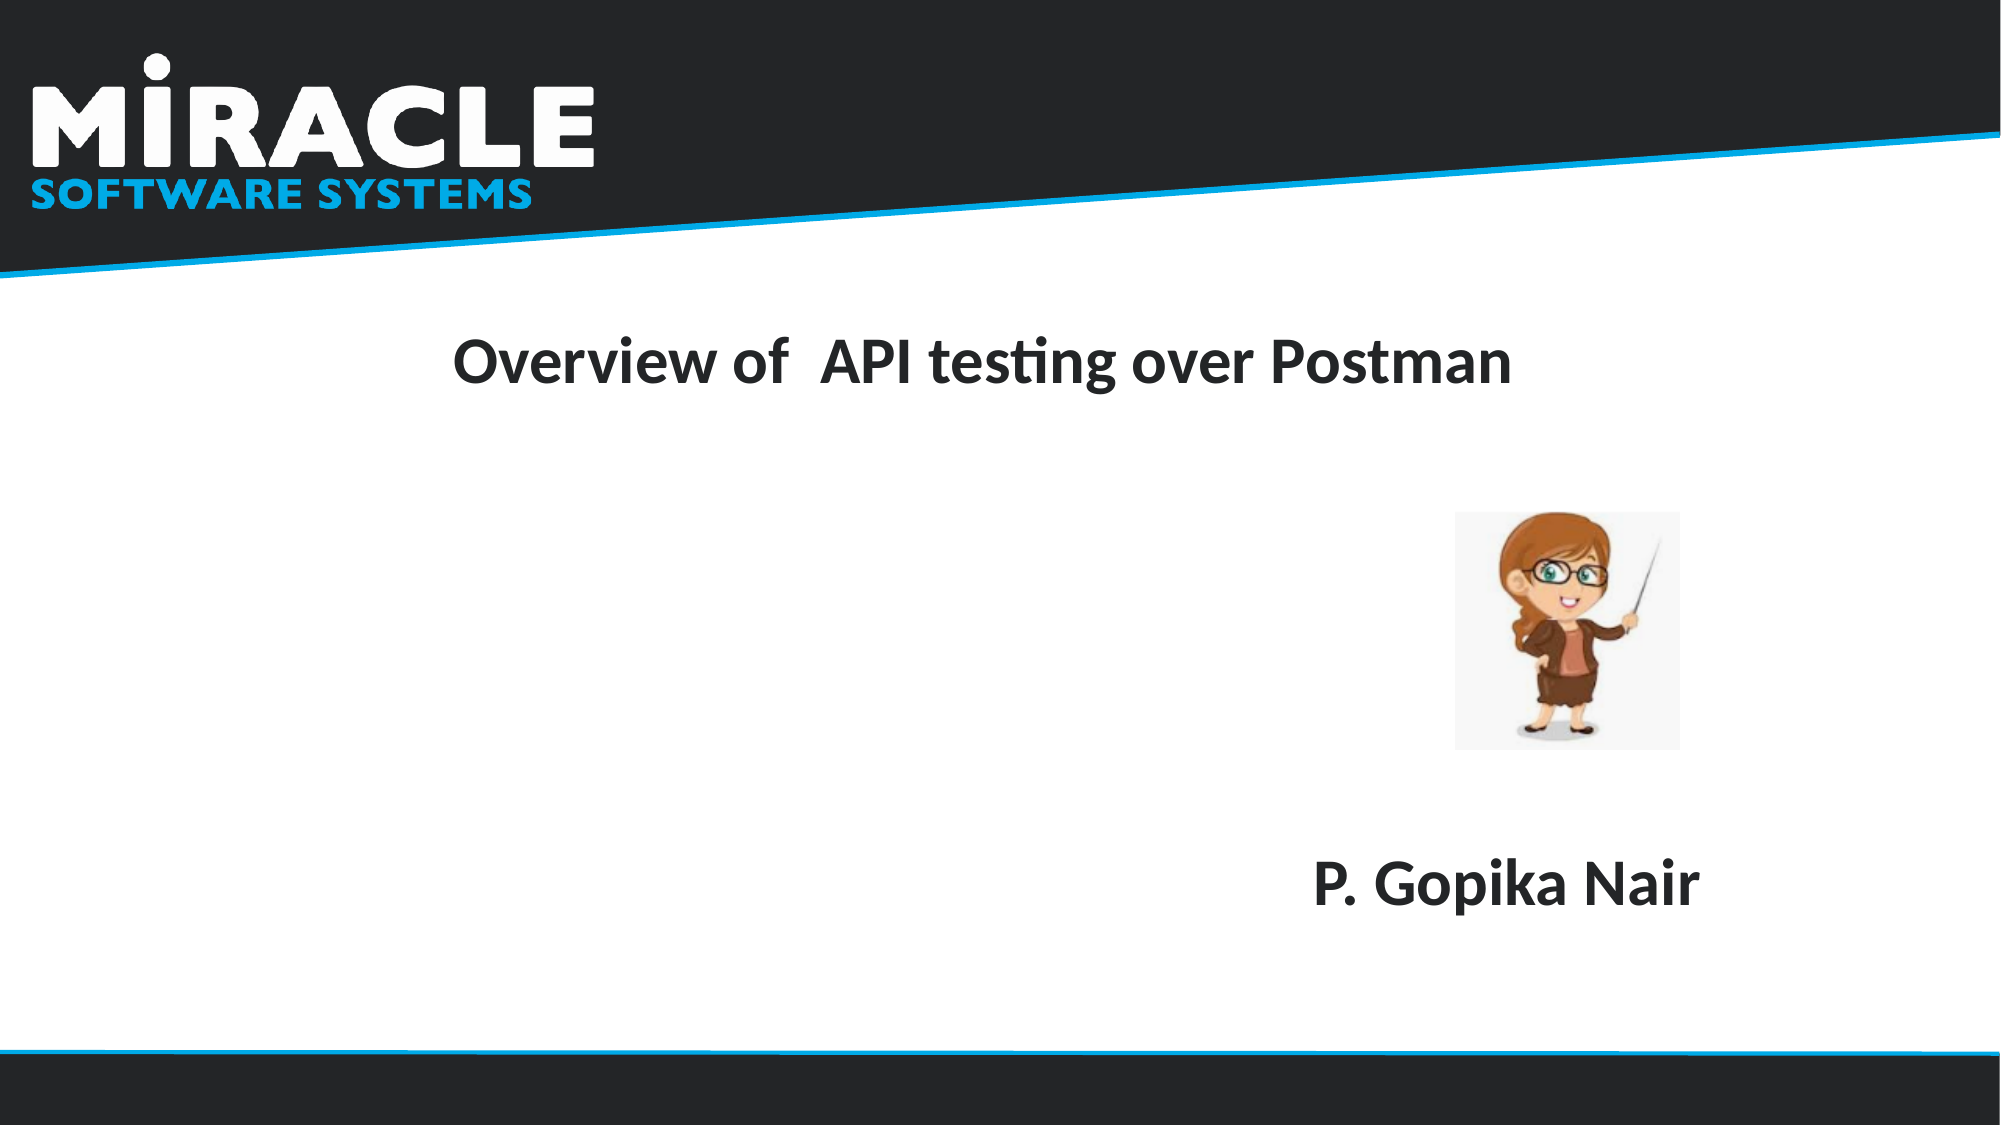

Overview of API testing over Postman
P. Gopika Nair